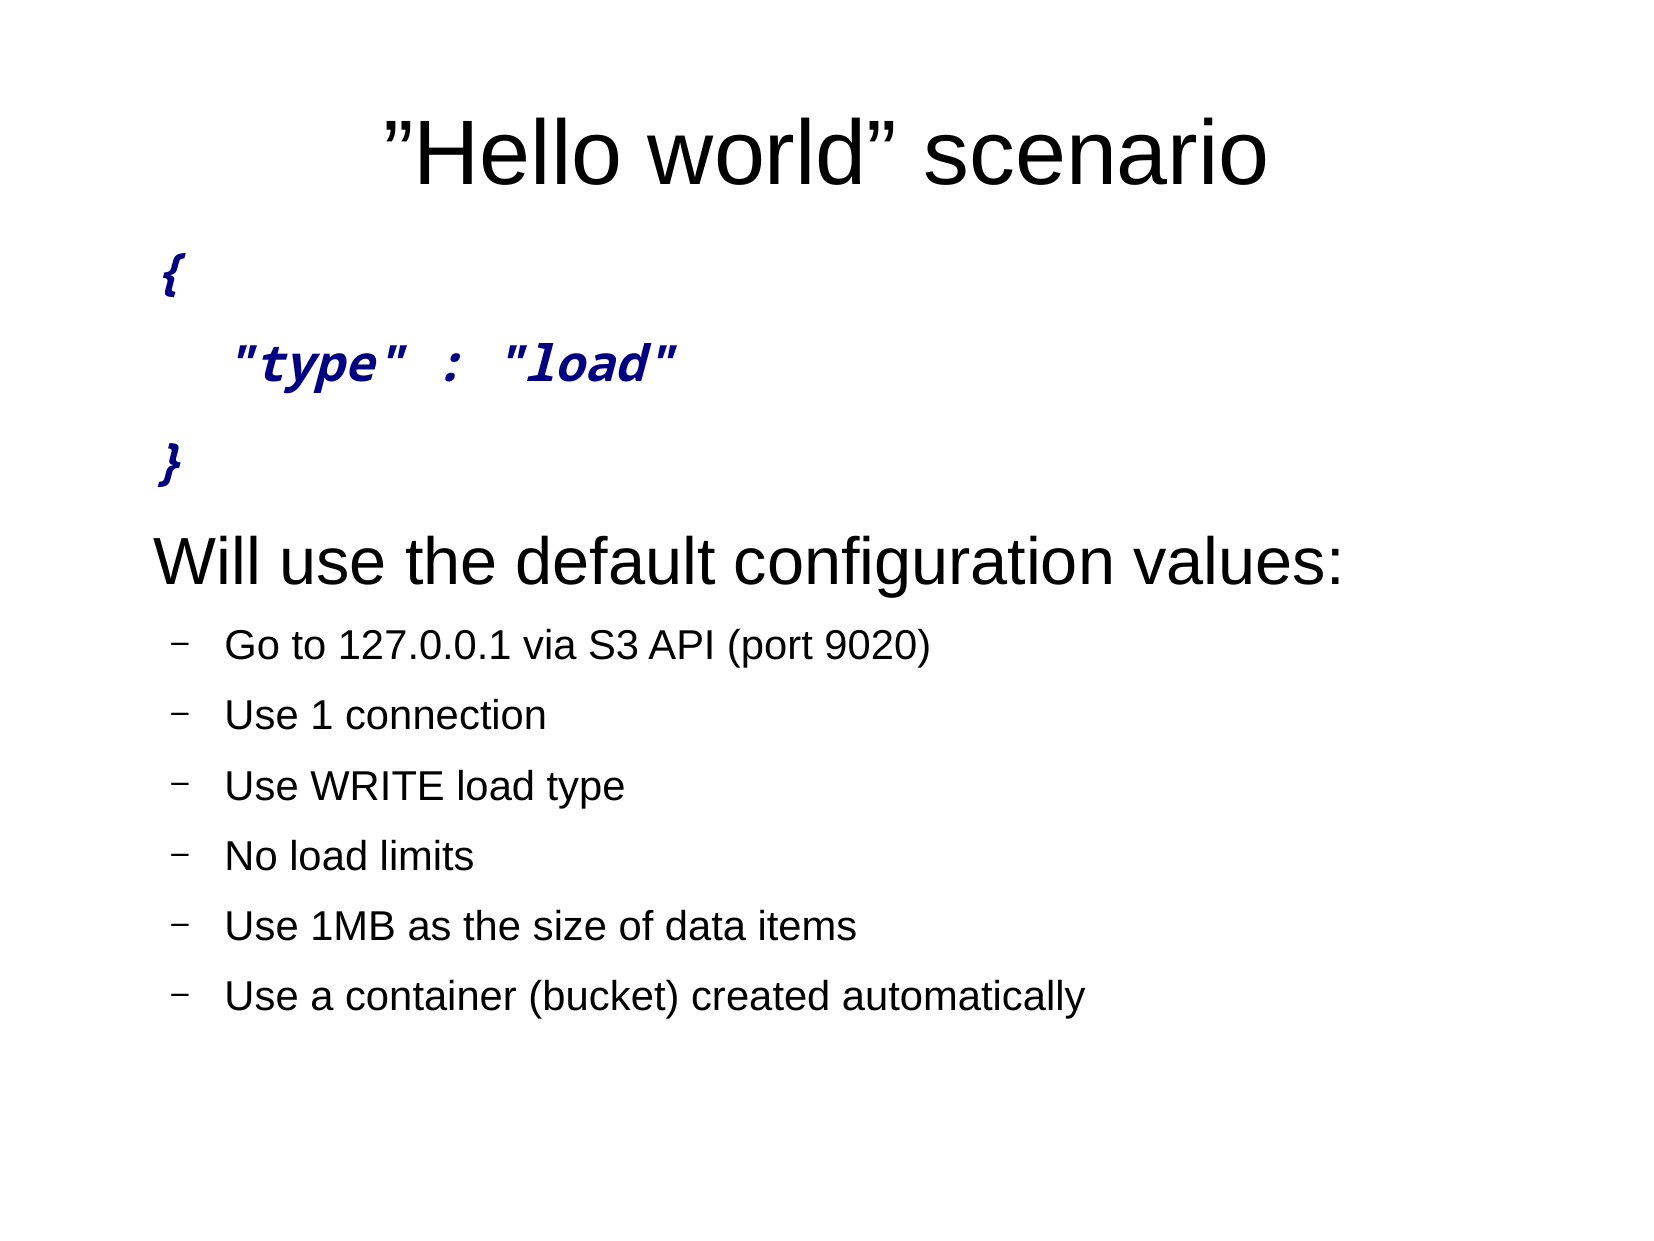

# ”Hello world” scenario
{
"type" : "load"
}
Will use the default configuration values:
Go to 127.0.0.1 via S3 API (port 9020)
Use 1 connection
Use WRITE load type
No load limits
Use 1MB as the size of data items
Use a container (bucket) created automatically